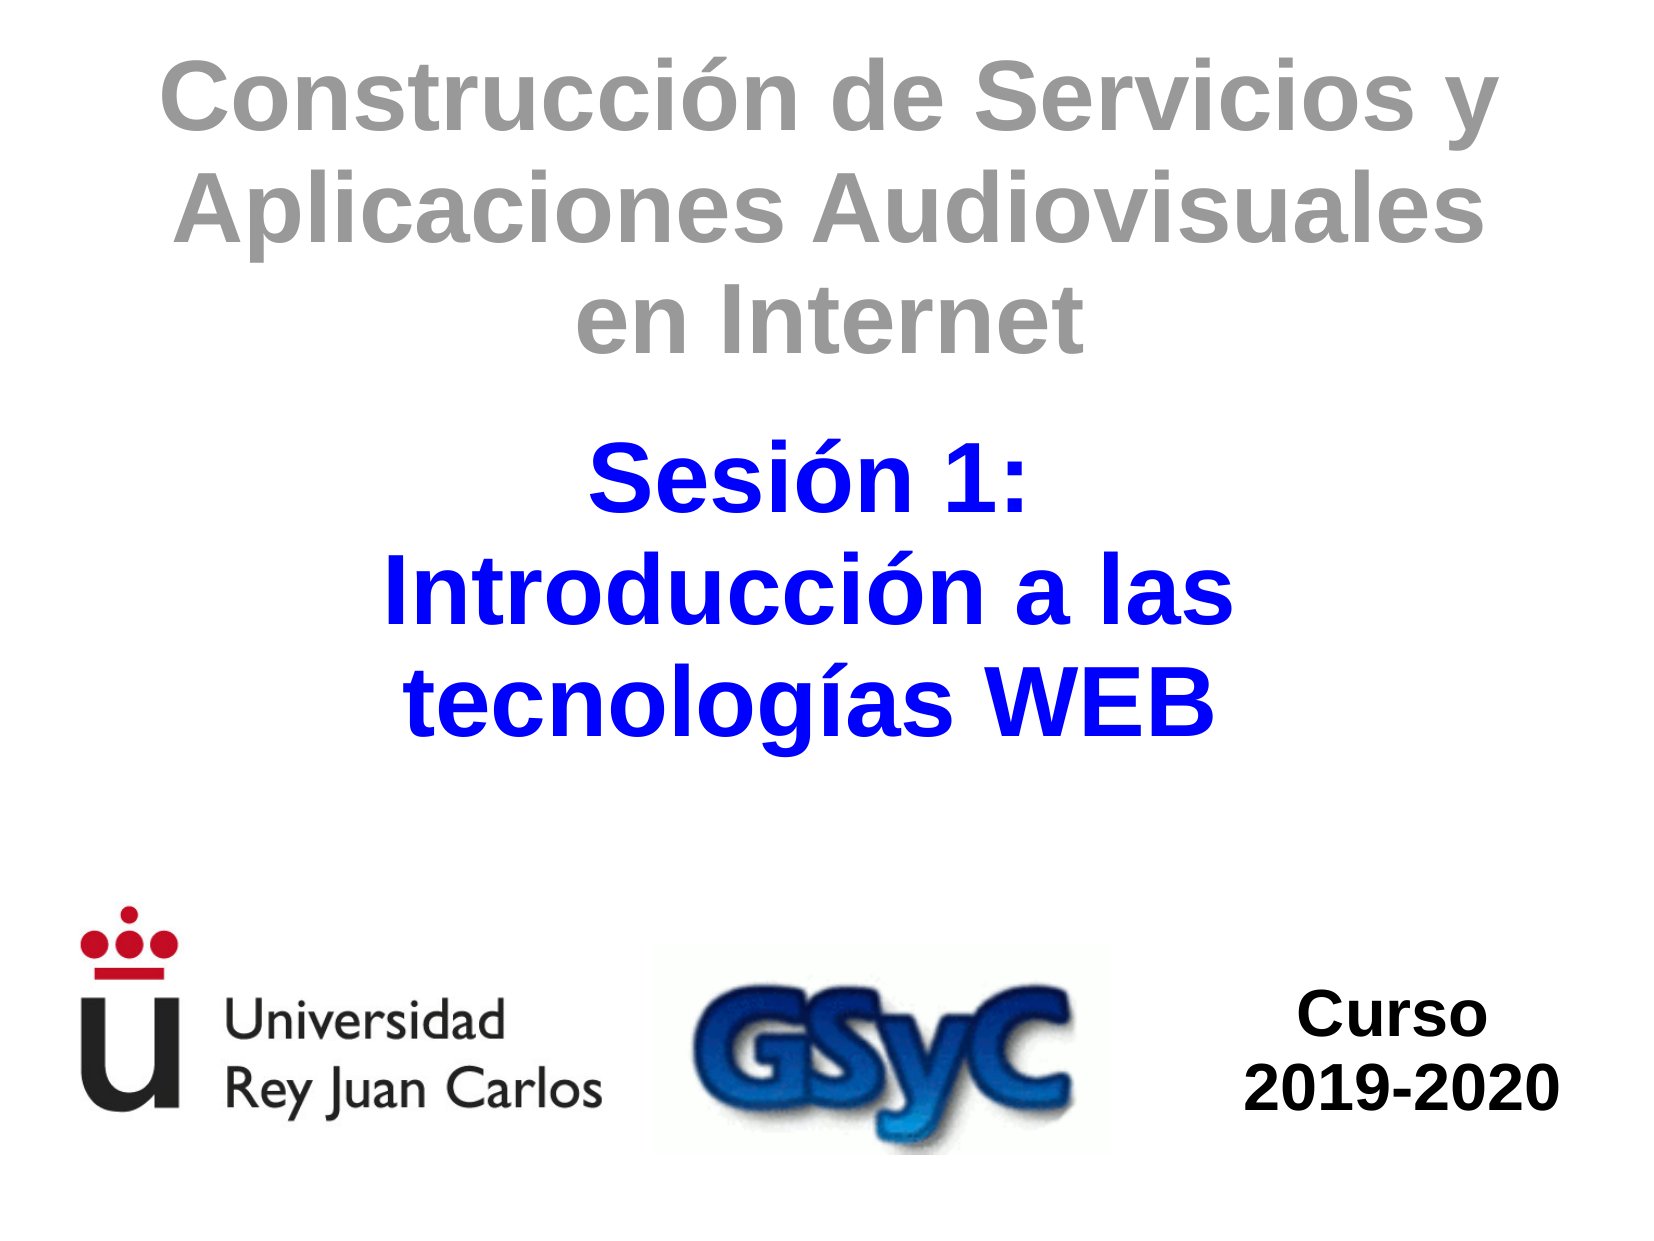

Construcción de Servicios y Aplicaciones Audiovisuales en Internet
# Sesión 1: Introducción a las tecnologías WEB
Curso
2019-2020